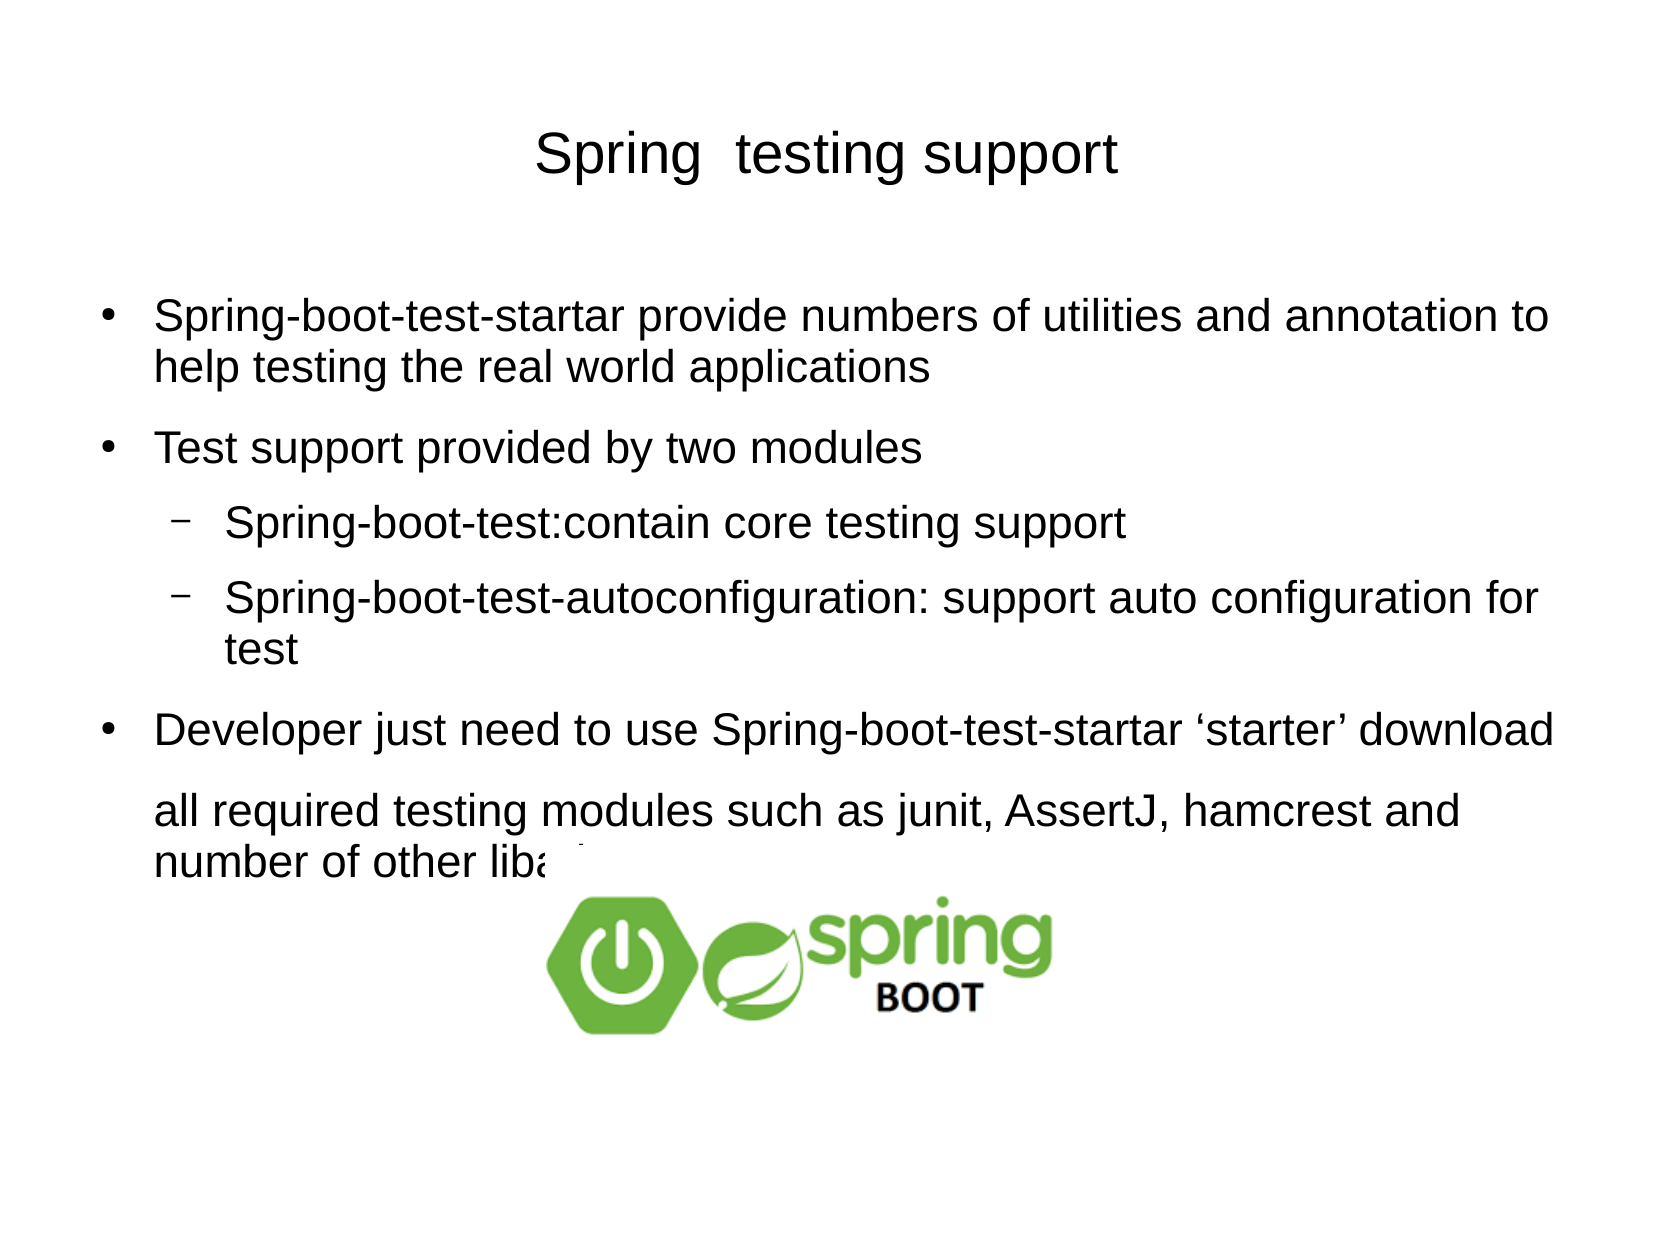

# Spring testing support
Spring-boot-test-startar provide numbers of utilities and annotation to help testing the real world applications
Test support provided by two modules
Spring-boot-test:contain core testing support
Spring-boot-test-autoconfiguration: support auto configuration for test
Developer just need to use Spring-boot-test-startar ‘starter’ download
all required testing modules such as junit, AssertJ, hamcrest and number of other libarires.